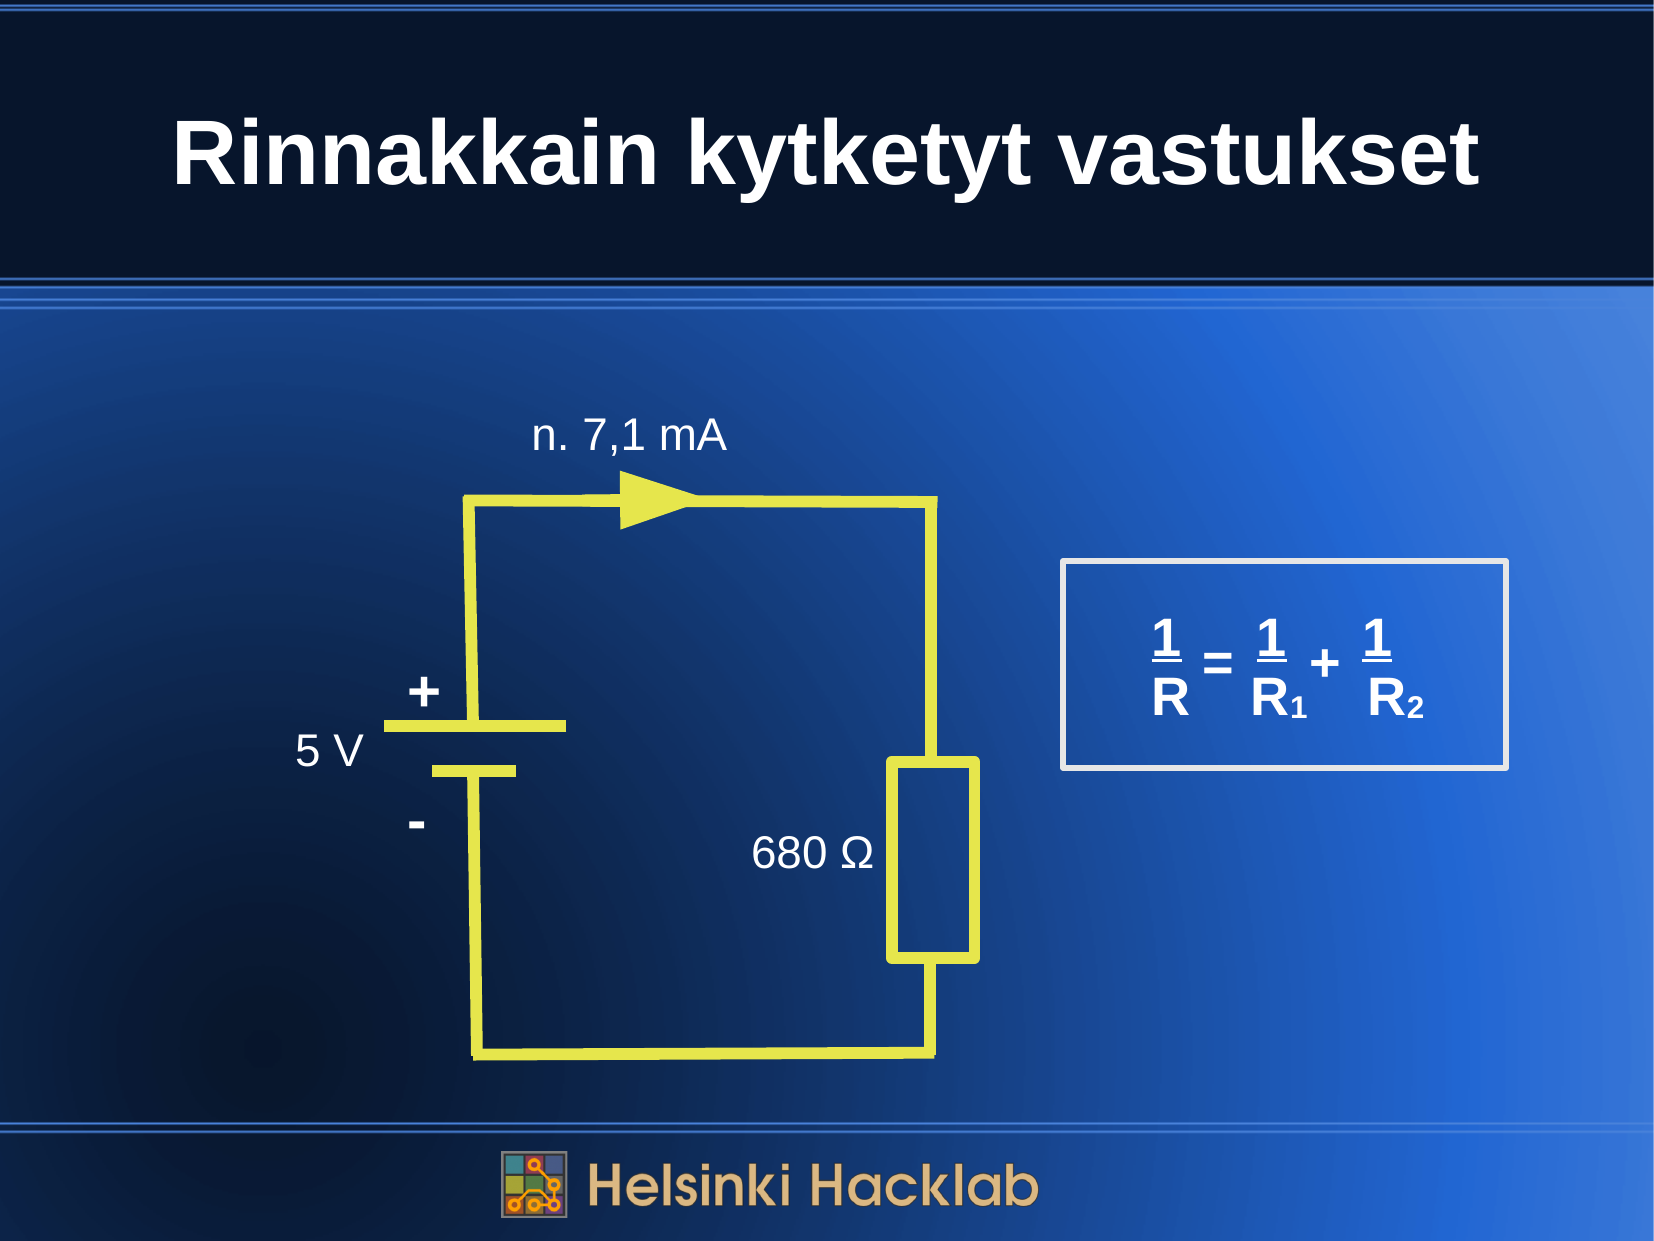

# Rinnakkain kytketyt vastukset
n. 7,1 mA
1 1 1
= +
+
R R1 R2
5 V
-
 680 Ω